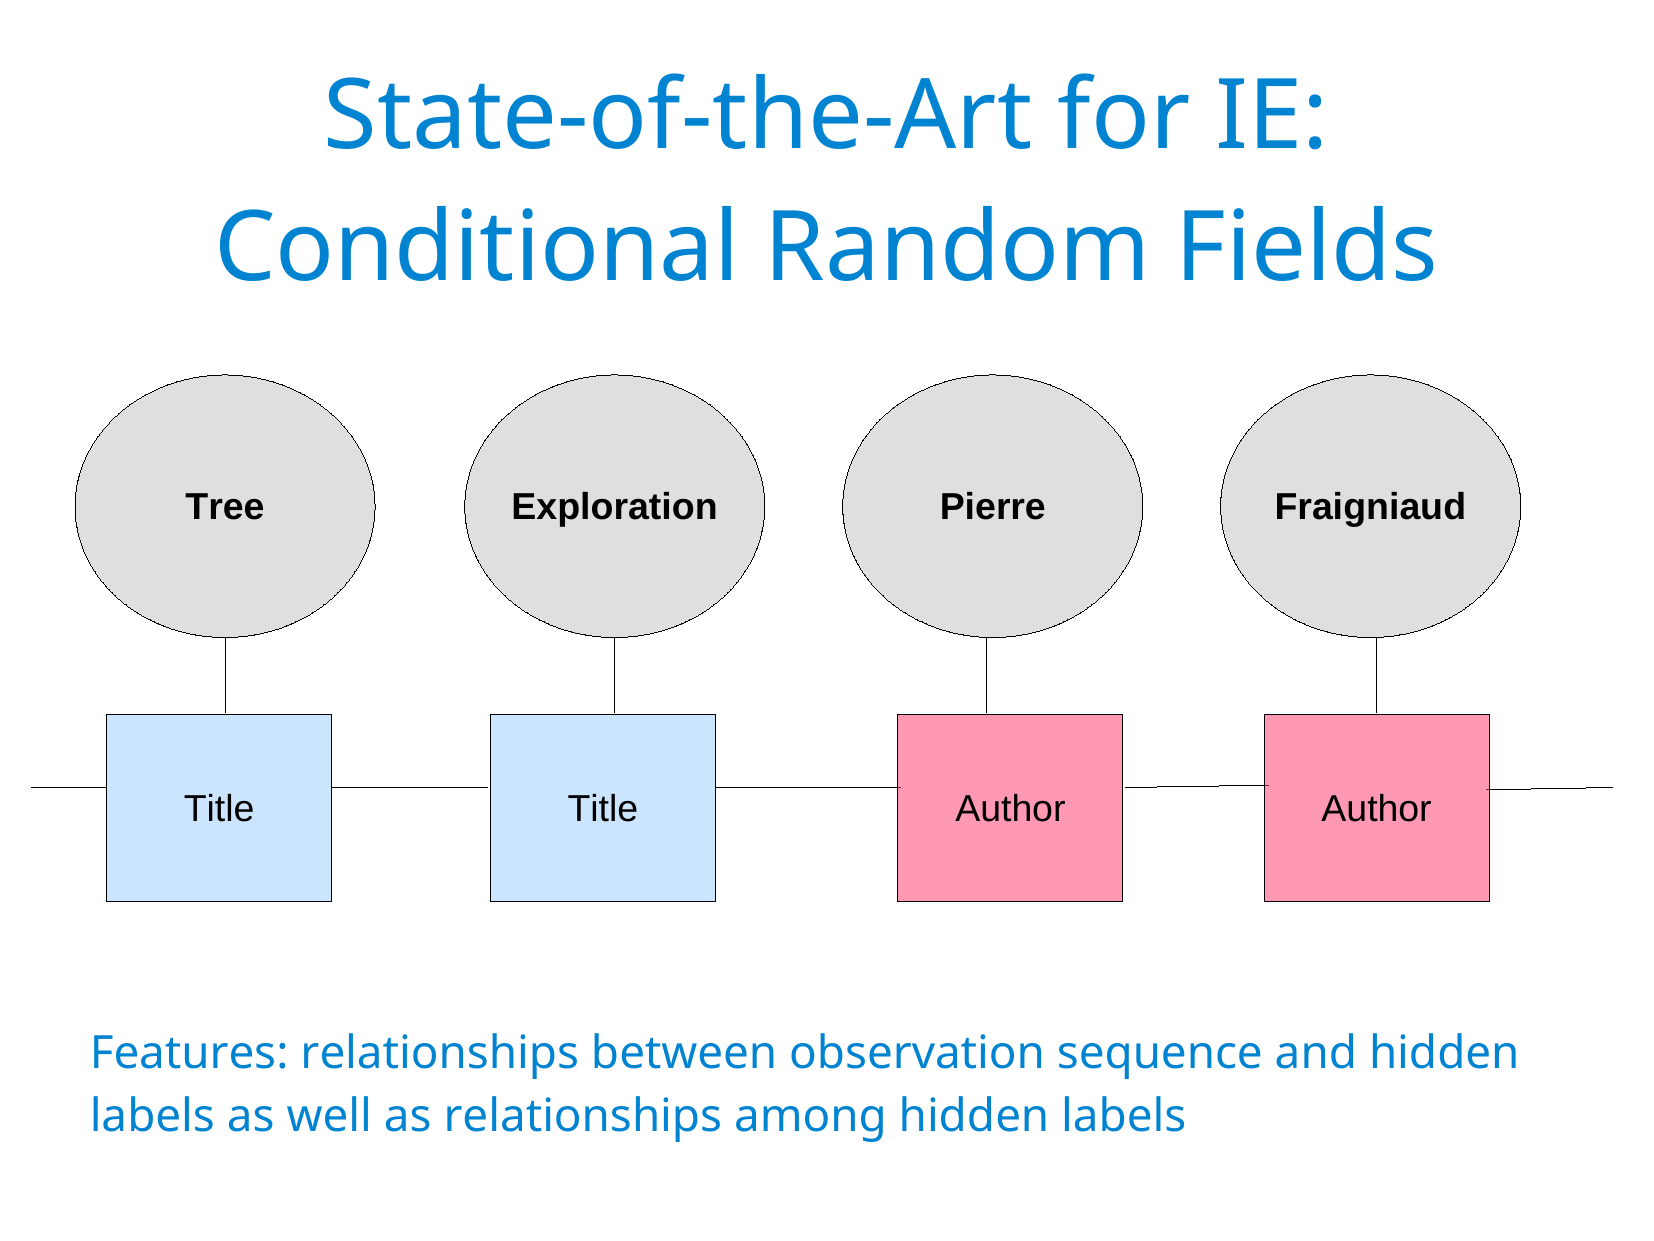

# State-of-the-Art for IE: Conditional Random Fields
Tree
Exploration
Pierre
Fraigniaud
Title
Title
Author
Author
Features: relationships between observation sequence and hidden labels as well as relationships among hidden labels